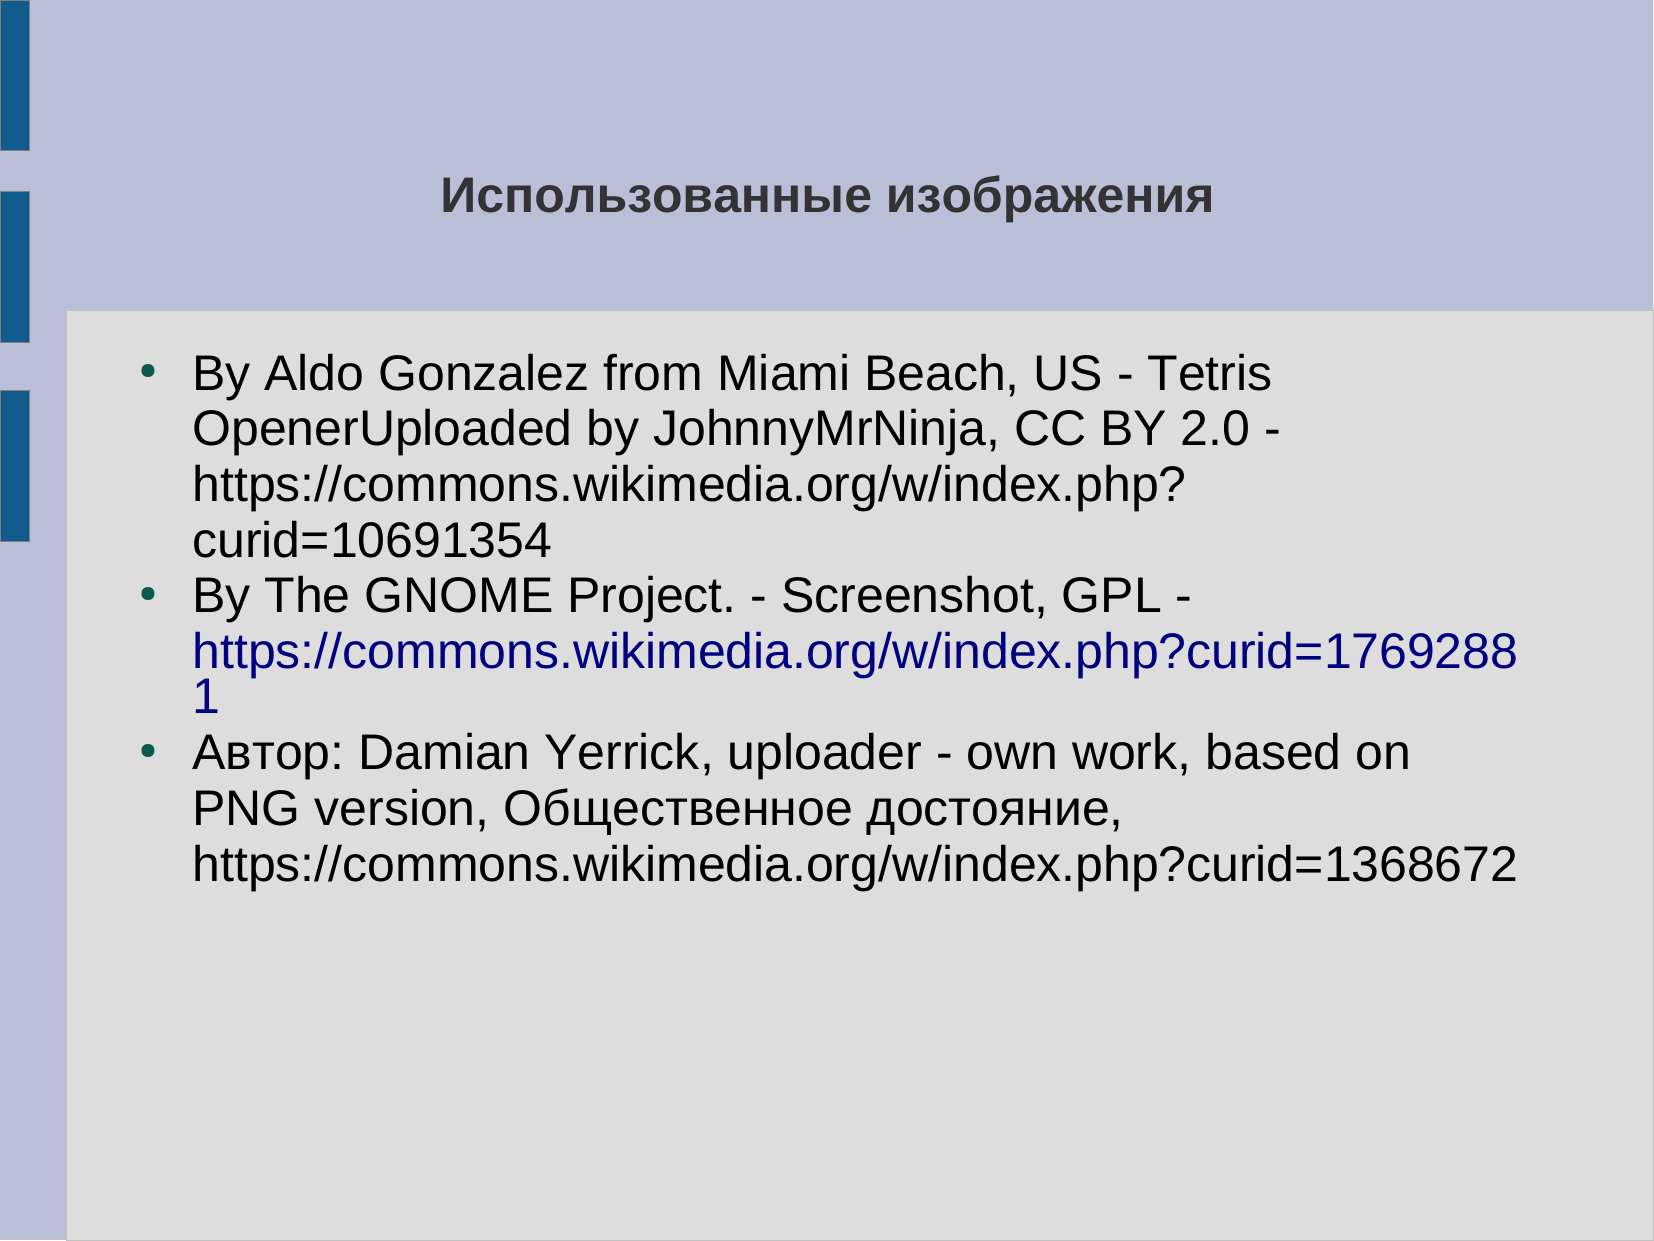

# Использованные изображения
By Aldo Gonzalez from Miami Beach, US - Tetris OpenerUploaded by JohnnyMrNinja, CC BY 2.0 - https://commons.wikimedia.org/w/index.php?curid=10691354
By The GNOME Project. - Screenshot, GPL - https://commons.wikimedia.org/w/index.php?curid=17692881
Автор: Damian Yerrick, uploader - own work, based on PNG version, Общественное достояние, https://commons.wikimedia.org/w/index.php?curid=1368672